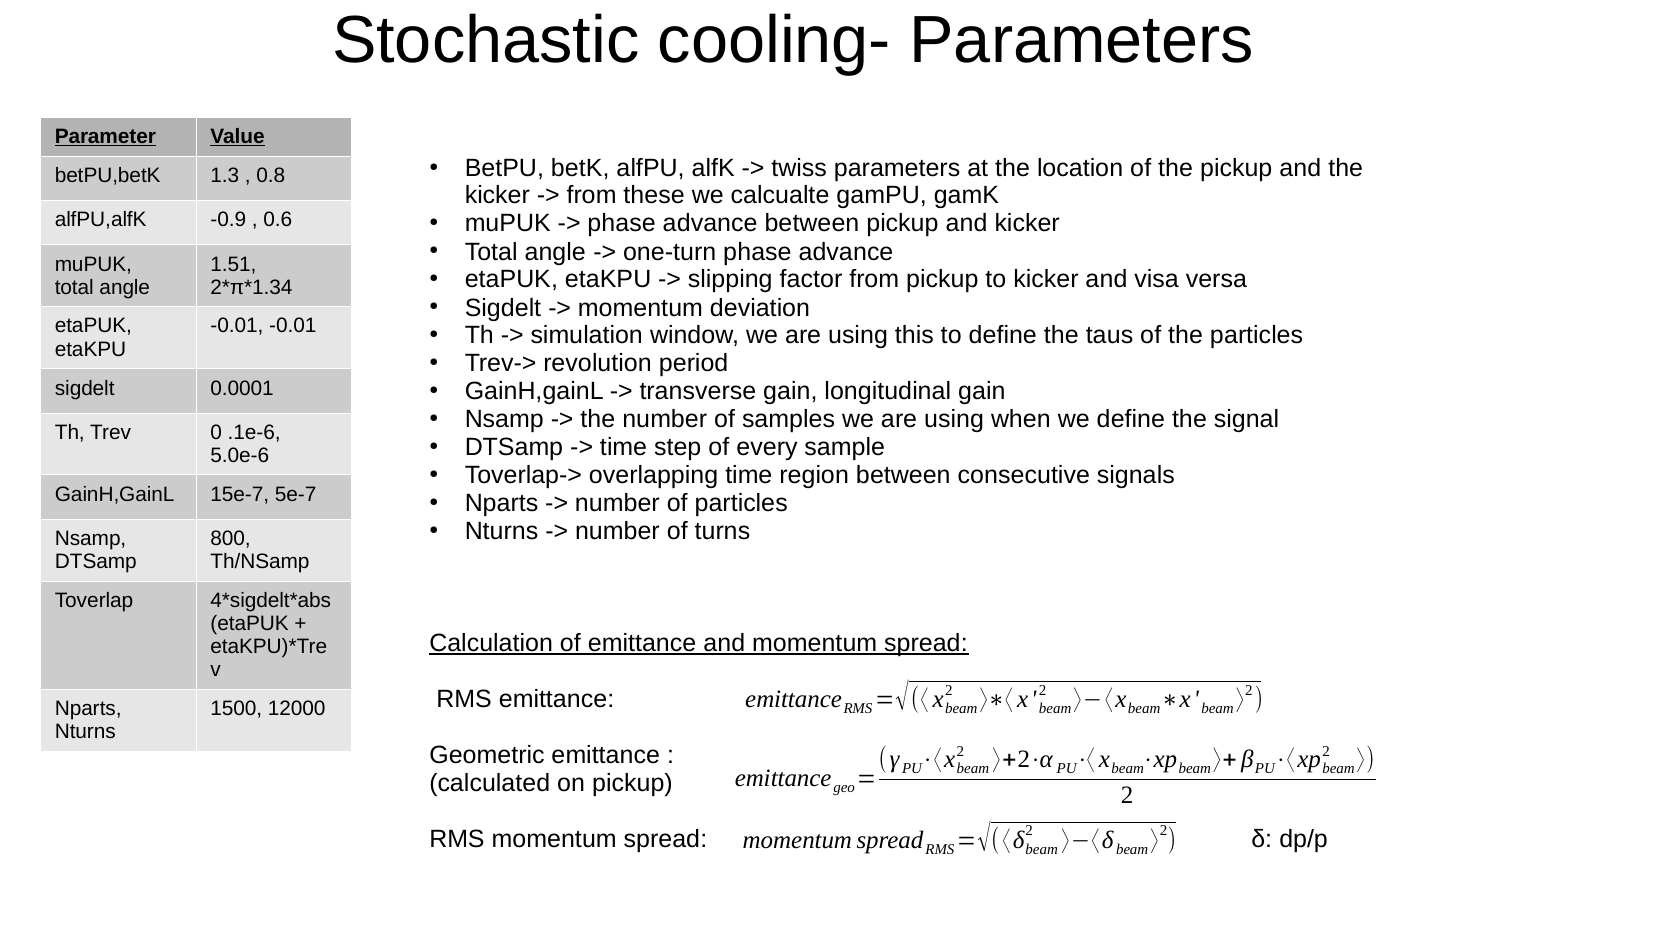

# Stochastic cooling- Parameters
| Parameter | Value |
| --- | --- |
| betPU,betK | 1.3 , 0.8 |
| alfPU,alfK | -0.9 , 0.6 |
| muPUK, total angle | 1.51, 2\*π\*1.34 |
| etaPUK, etaKPU | -0.01, -0.01 |
| sigdelt | 0.0001 |
| Th, Trev | 0 .1e-6, 5.0e-6 |
| GainH,GainL | 15e-7, 5e-7 |
| Nsamp, DTSamp | 800, Th/NSamp |
| Toverlap | 4\*sigdelt\*abs(etaPUK + etaKPU)\*Trev |
| Nparts, Nturns | 1500, 12000 |
BetPU, betK, alfPU, alfK -> twiss parameters at the location of the pickup and the kicker -> from these we calcualte gamPU, gamK
muPUK -> phase advance between pickup and kicker
Total angle -> one-turn phase advance
etaPUK, etaKPU -> slipping factor from pickup to kicker and visa versa
Sigdelt -> momentum deviation
Th -> simulation window, we are using this to define the taus of the particles
Trev-> revolution period
GainH,gainL -> transverse gain, longitudinal gain
Nsamp -> the number of samples we are using when we define the signal
DTSamp -> time step of every sample
Toverlap-> overlapping time region between consecutive signals
Nparts -> number of particles
Nturns -> number of turns
Calculation of emittance and momentum spread:
 RMS emittance:
Geometric emittance :
(calculated on pickup)
RMS momentum spread: δ: dp/p